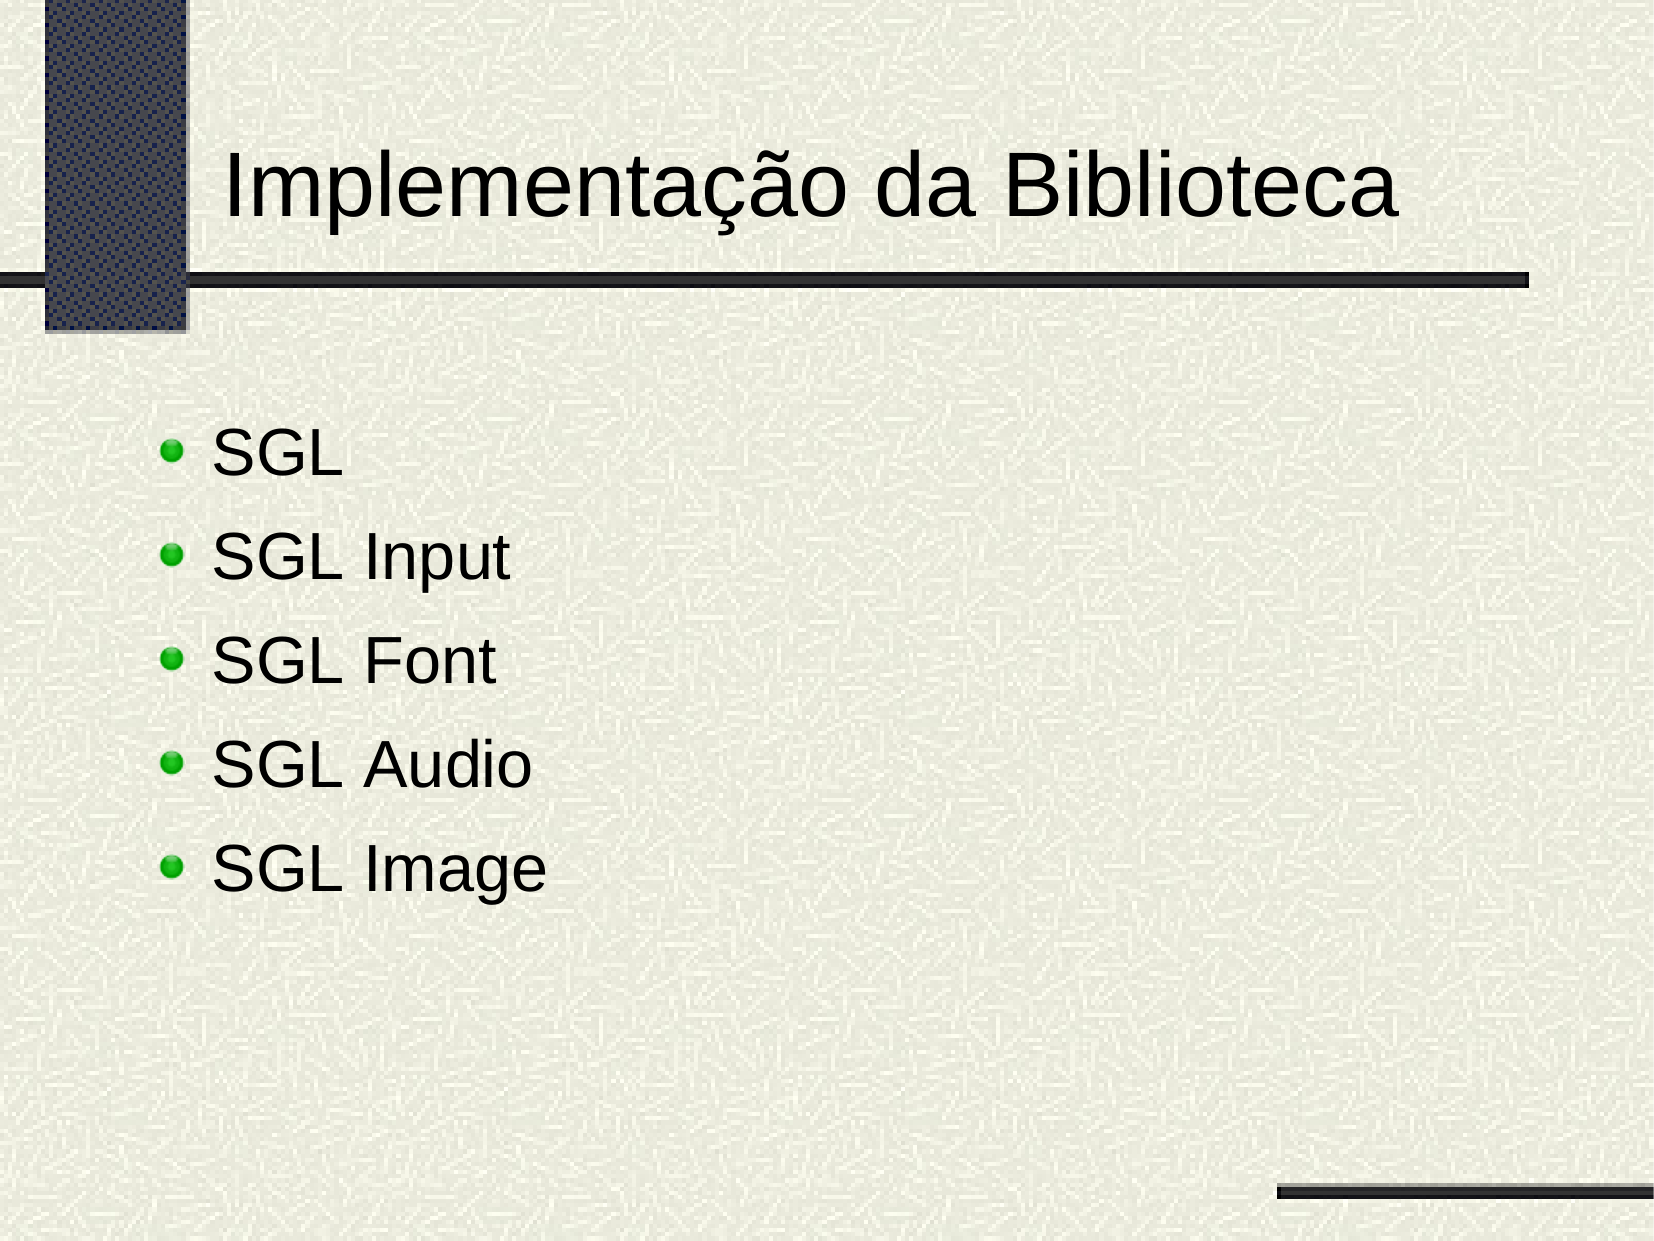

Implementação da Biblioteca
SGL
SGL Input
SGL Font
SGL Audio
SGL Image